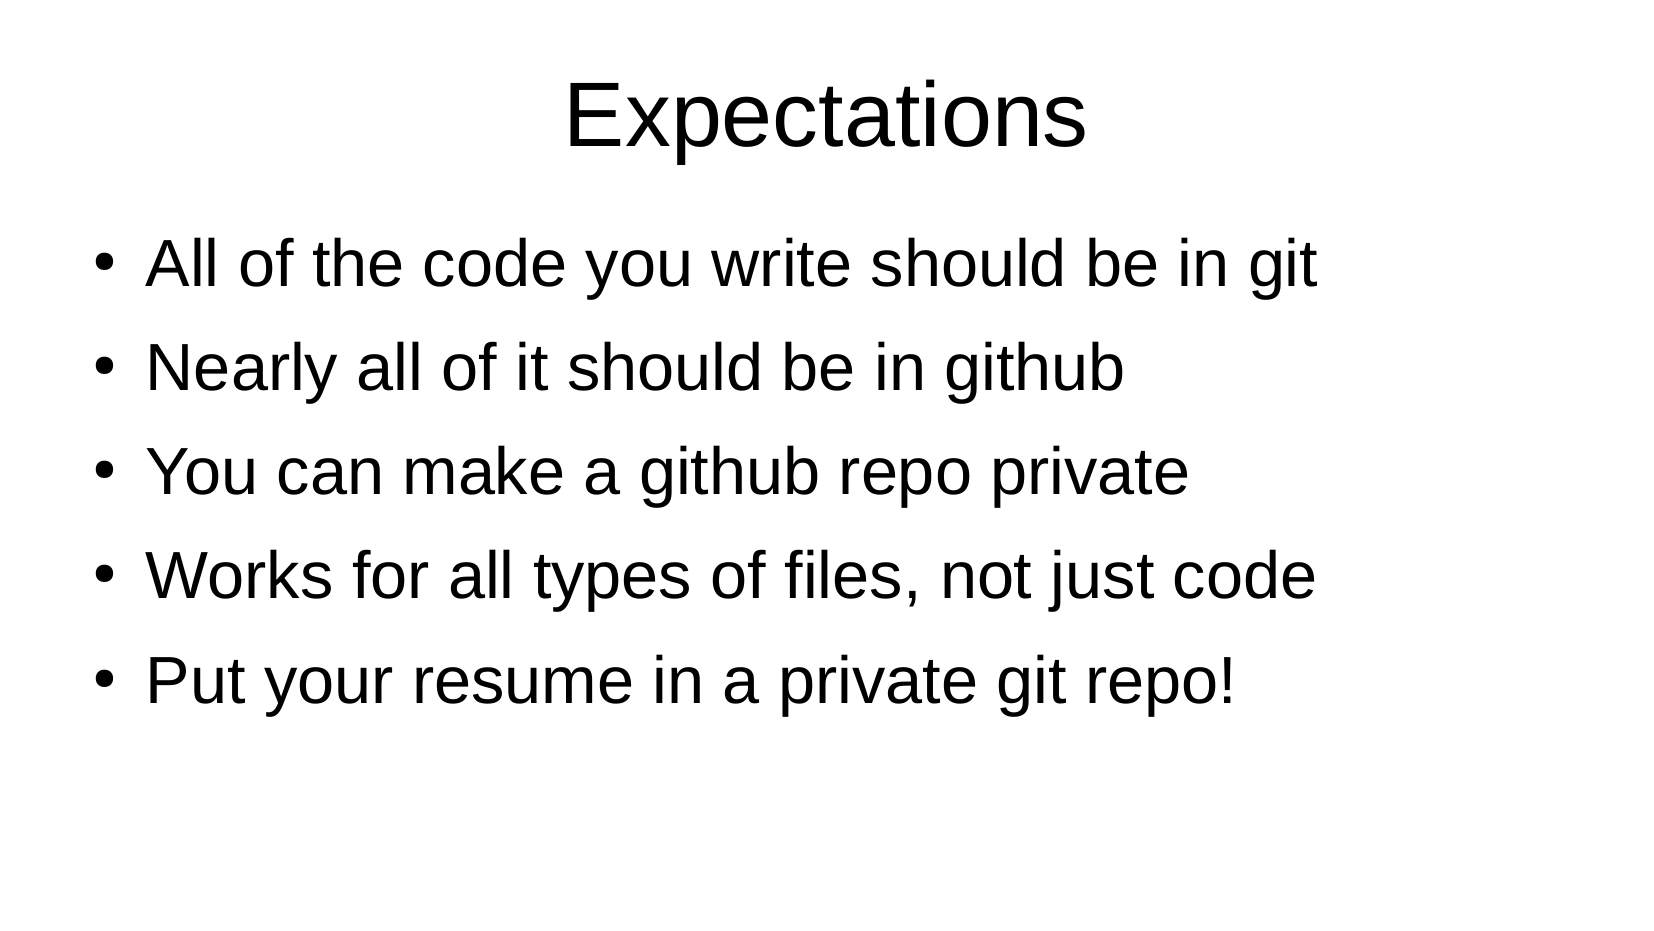

# Expectations
All of the code you write should be in git
Nearly all of it should be in github
You can make a github repo private
Works for all types of files, not just code
Put your resume in a private git repo!